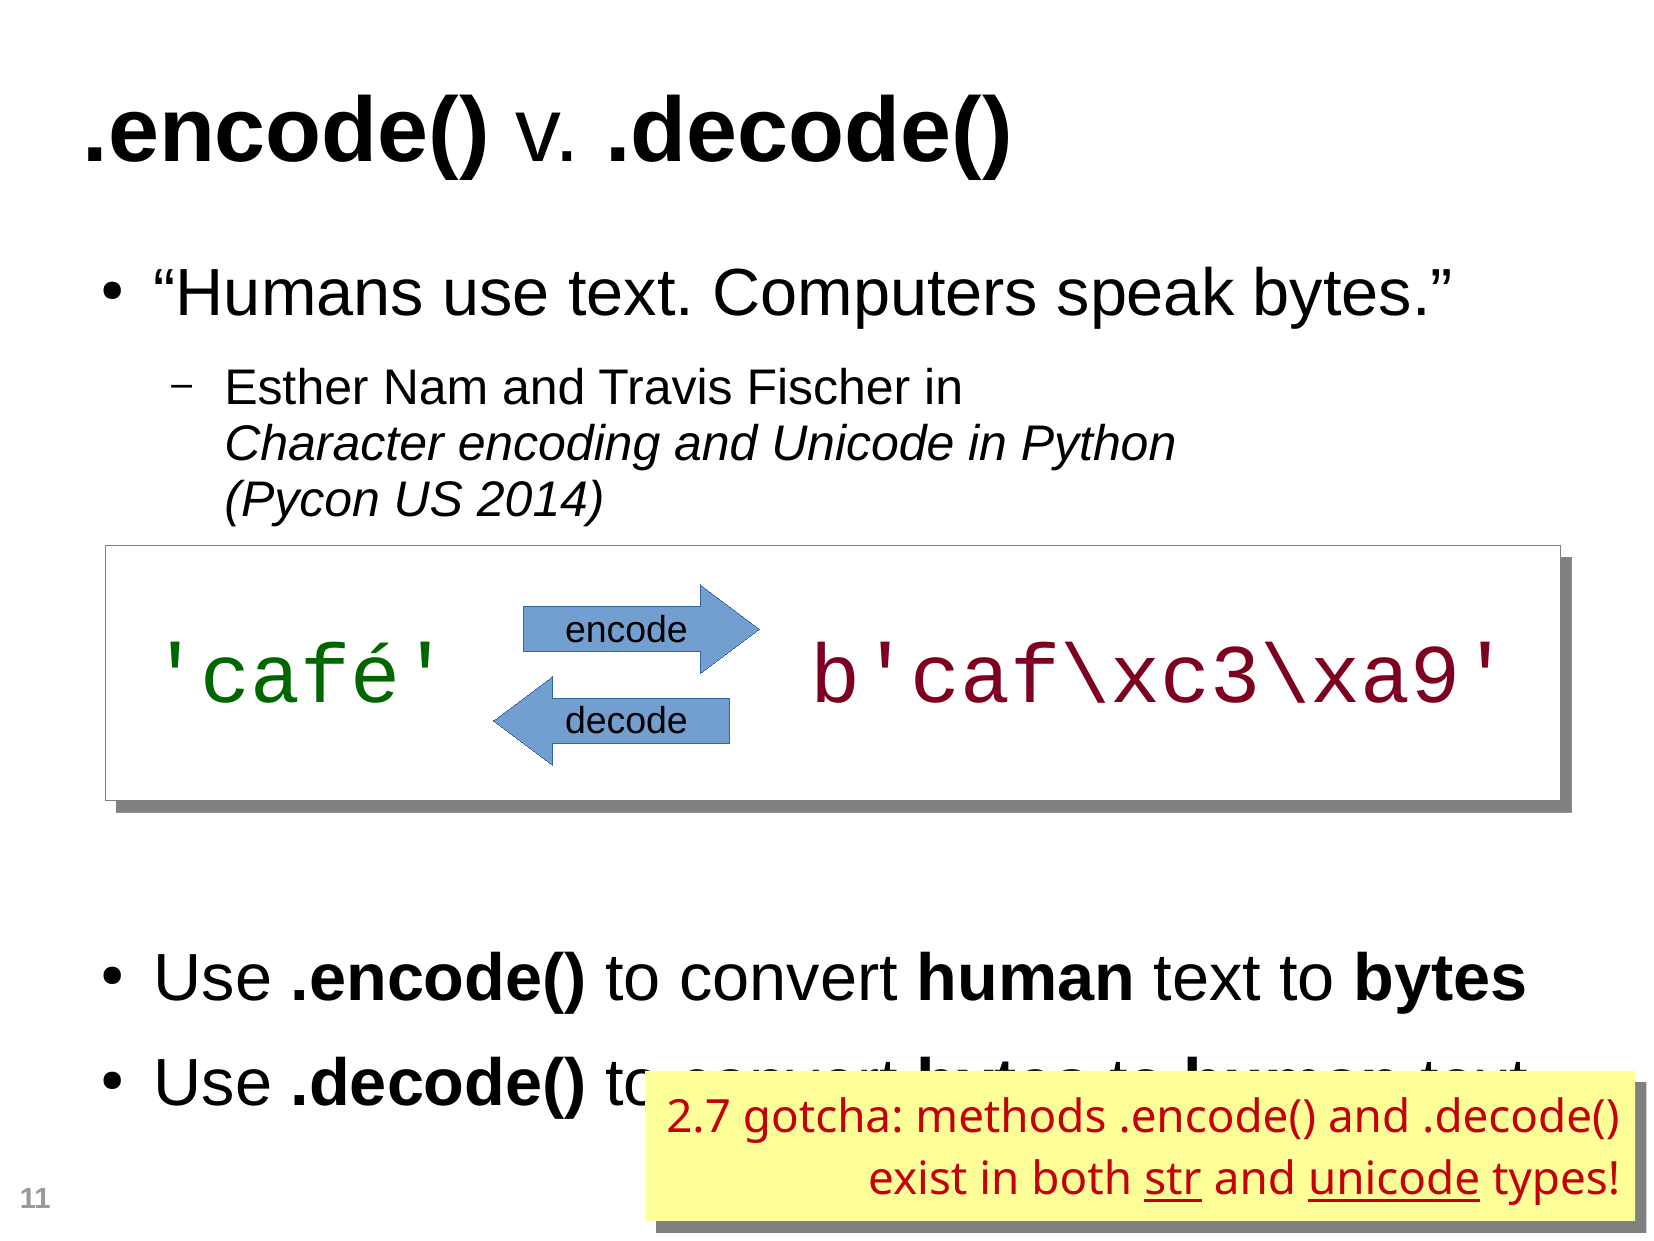

# .encode() v. .decode()
“Humans use text. Computers speak bytes.”
Esther Nam and Travis Fischer in
Character encoding and Unicode in Python
(Pycon US 2014)
Use .encode() to convert human text to bytes
Use .decode() to convert bytes to human text
encode
'café'
b'caf\xc3\xa9'
decode
2.7 gotcha: methods .encode() and .decode()
exist in both str and unicode types!
11